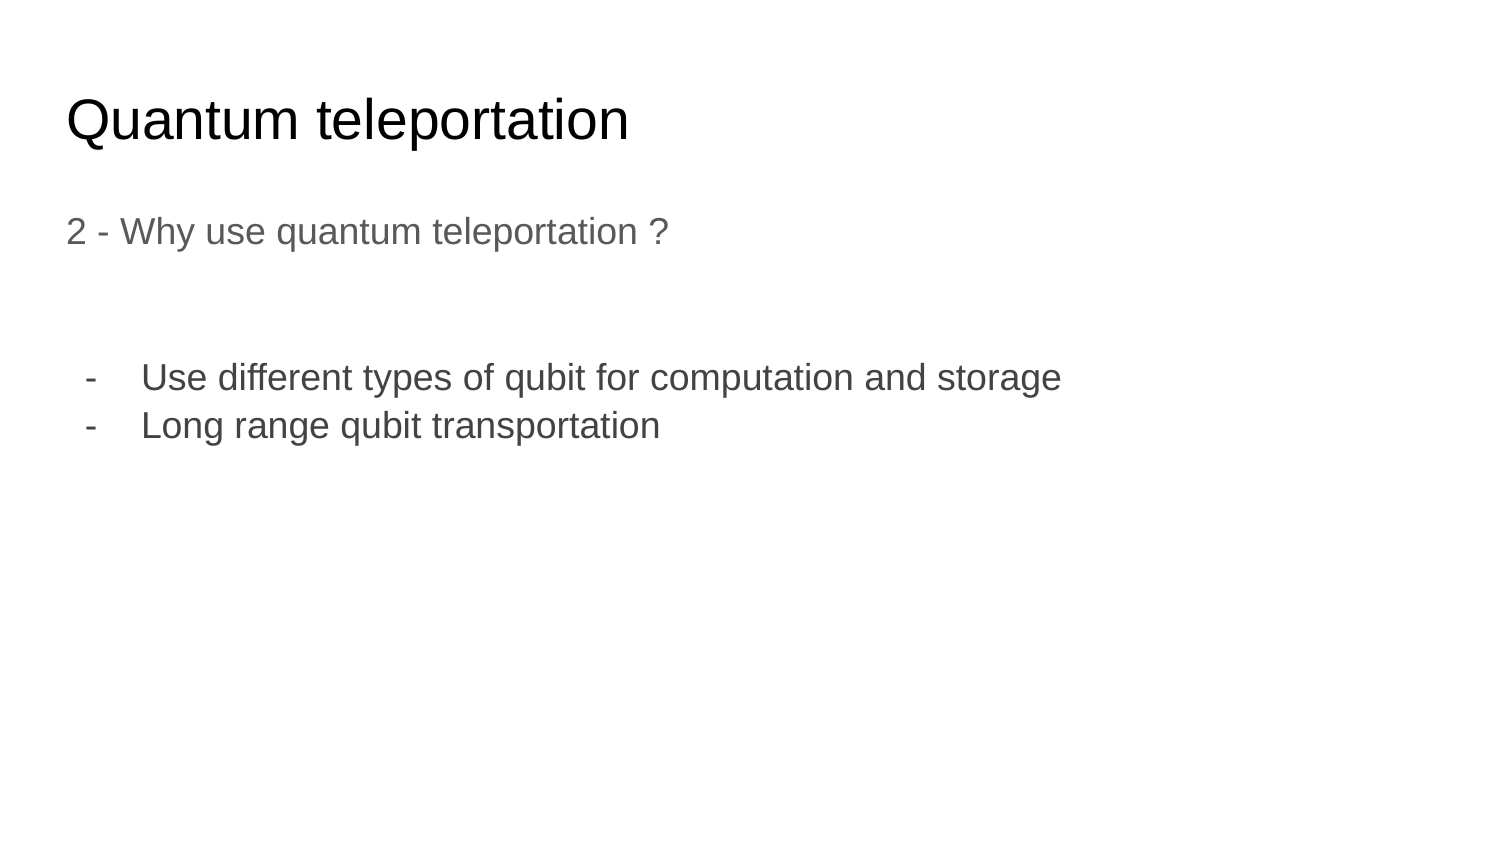

# Quantum teleportation
2 - Why use quantum teleportation ?
Use different types of qubit for computation and storage
Long range qubit transportation